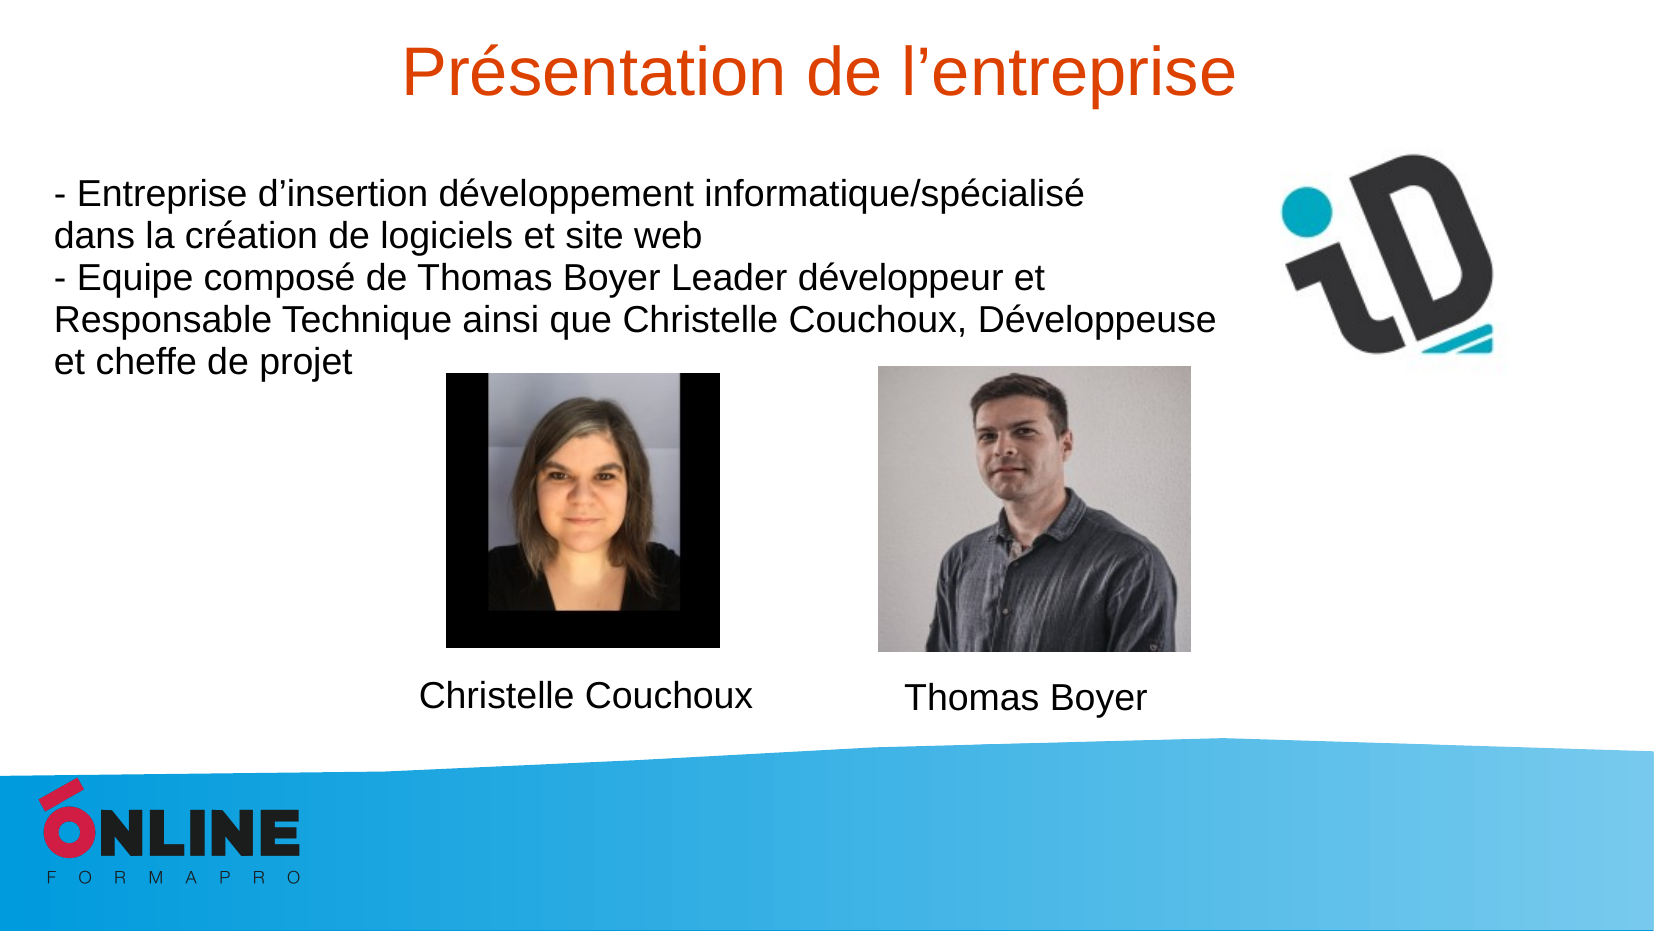

# Présentation de l’entreprise
- Entreprise d’insertion développement informatique/spécialisé
dans la création de logiciels et site web
- Equipe composé de Thomas Boyer Leader développeur et
Responsable Technique ainsi que Christelle Couchoux, Développeuse
et cheffe de projet
Christelle Couchoux
Thomas Boyer